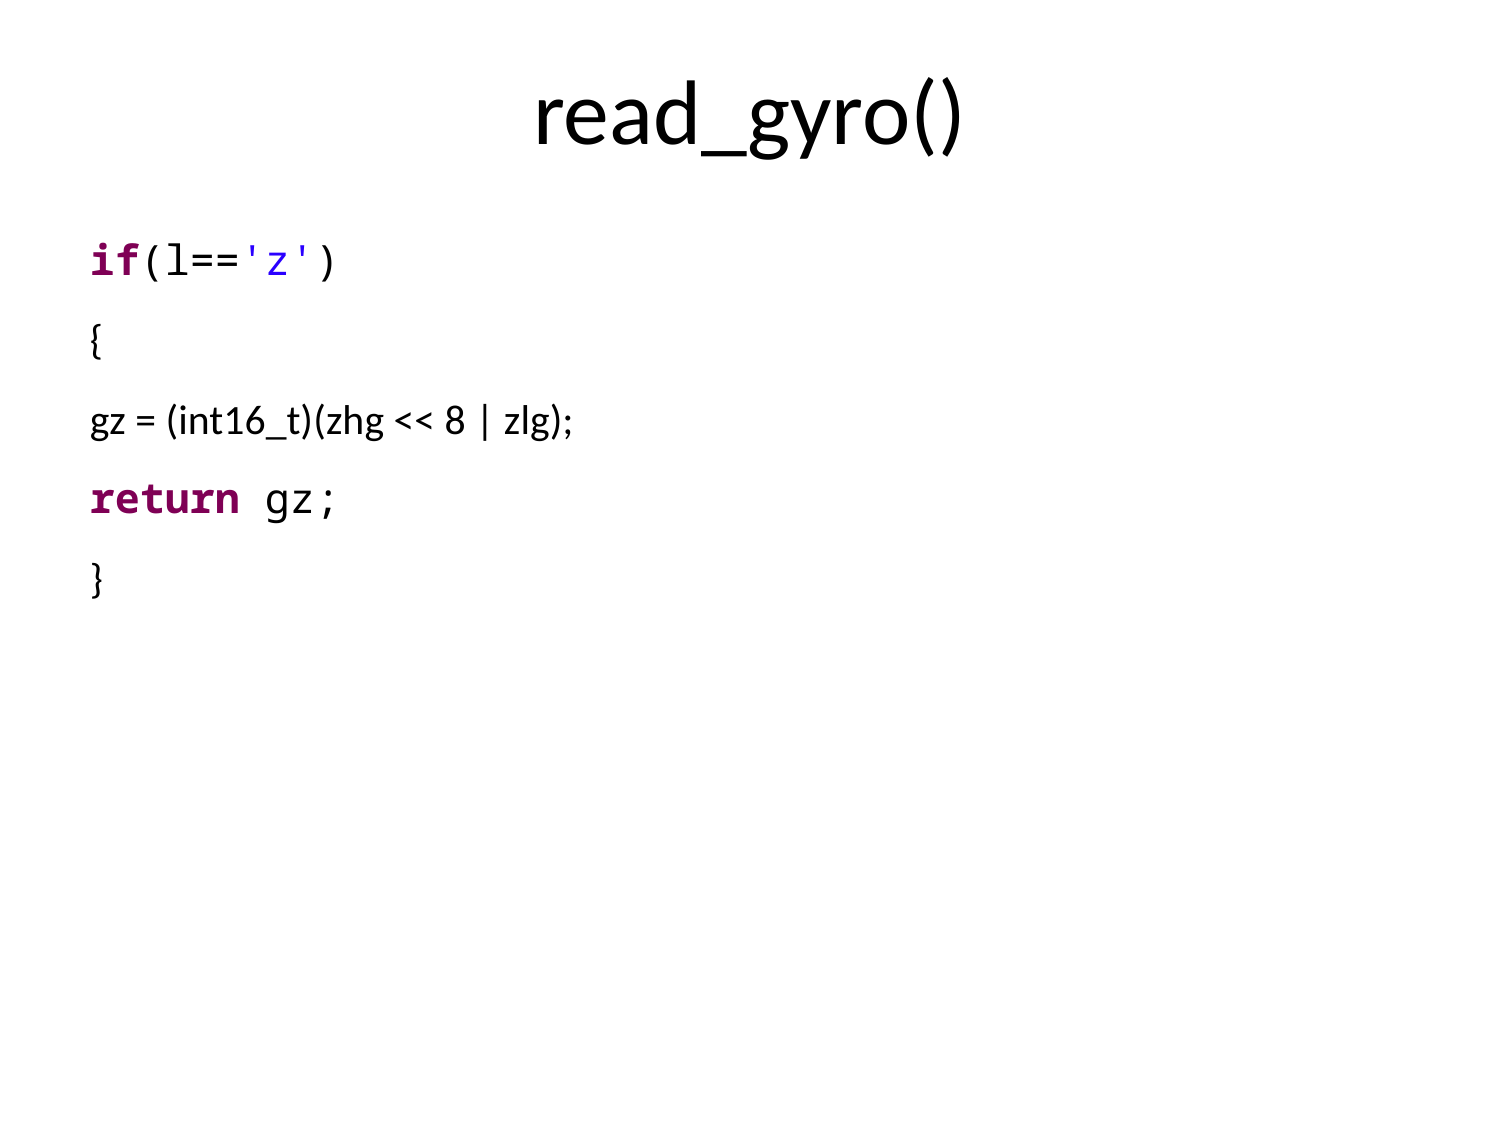

# read_gyro()
if(l=='z')
{
gz = (int16_t)(zhg << 8 | zlg);
return gz;
}